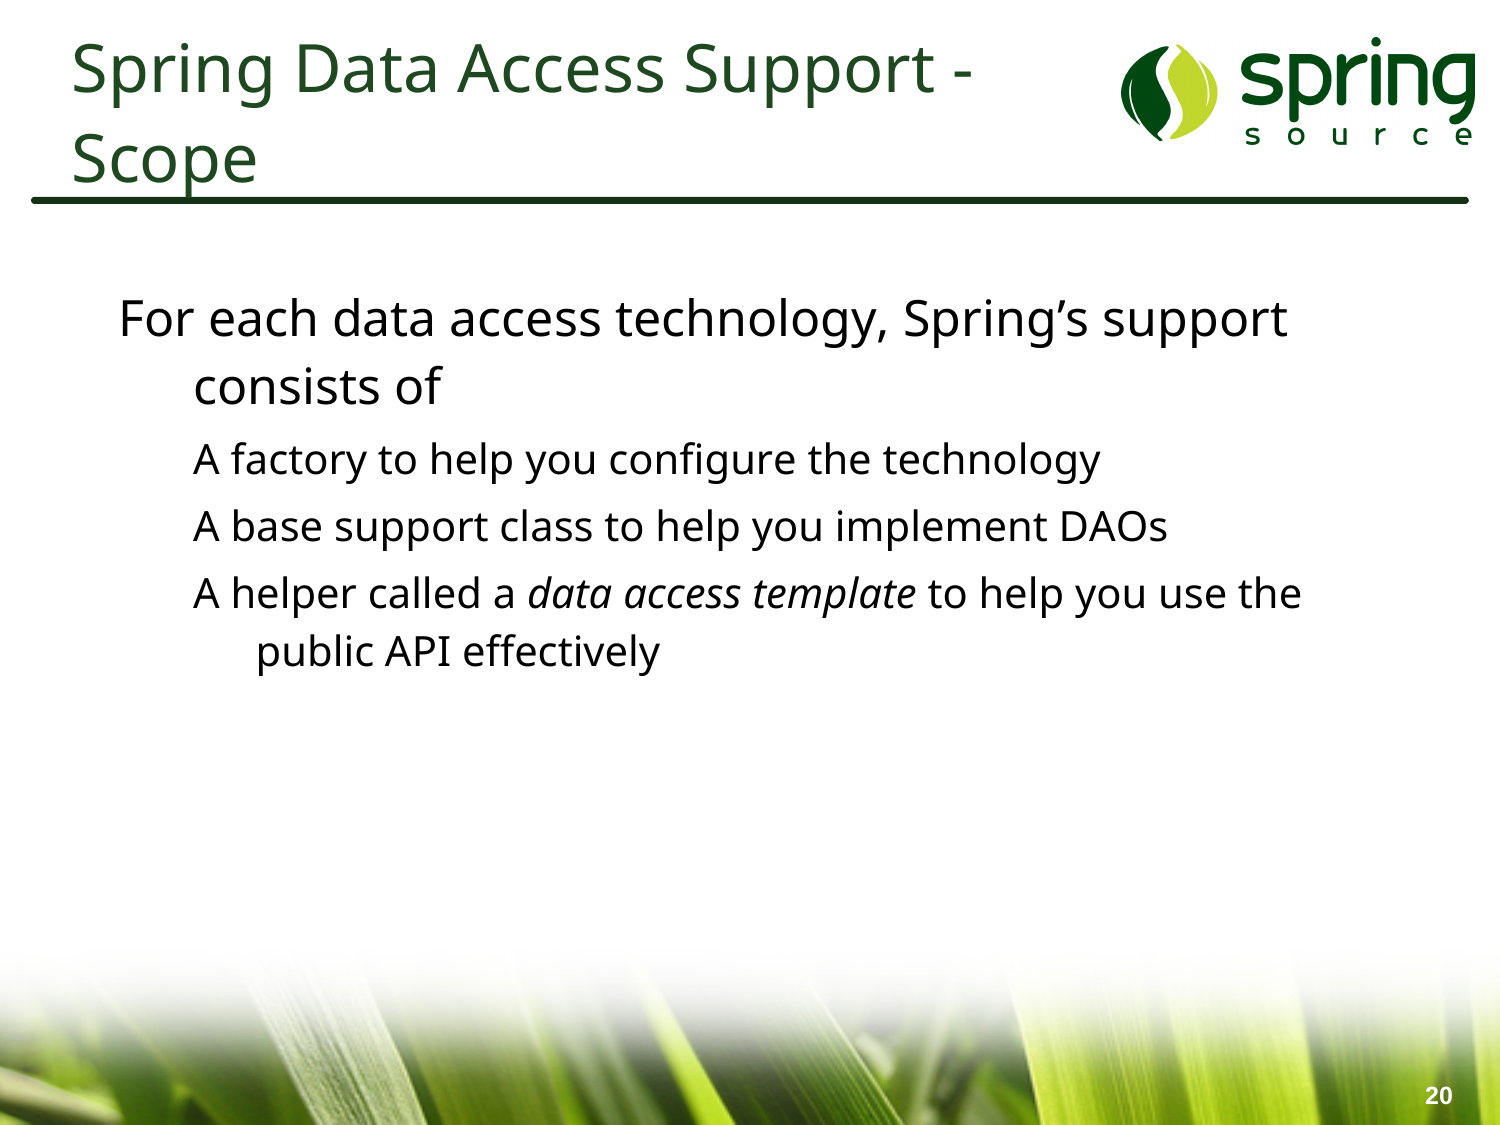

# Spring Data Access Support - Scope
For each data access technology, Spring’s support consists of
A factory to help you configure the technology
A base support class to help you implement DAOs
A helper called a data access template to help you use the public API effectively